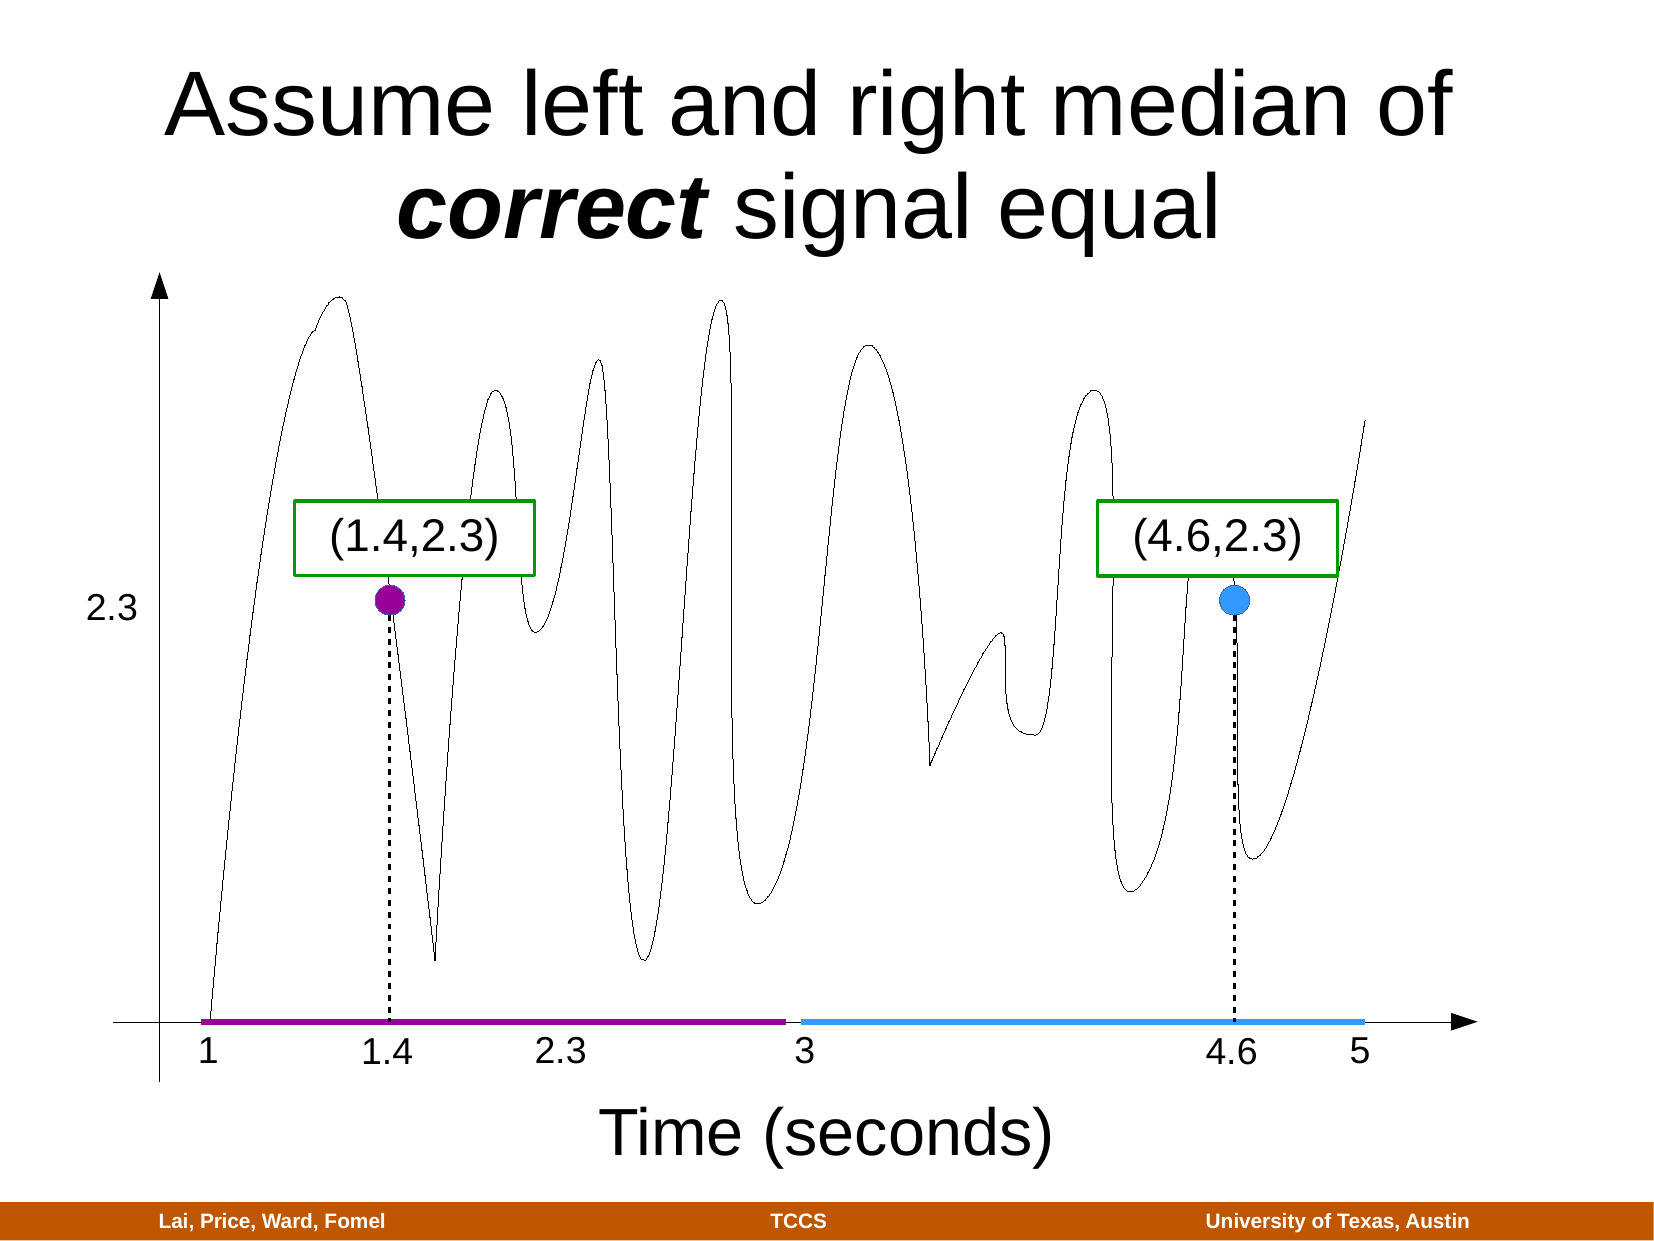

Assume left and right median of correct signal equal
(1.4,2.3)
(4.6,2.3)
2.3
1
2.3
3
5
1.4
4.6
Time (seconds)